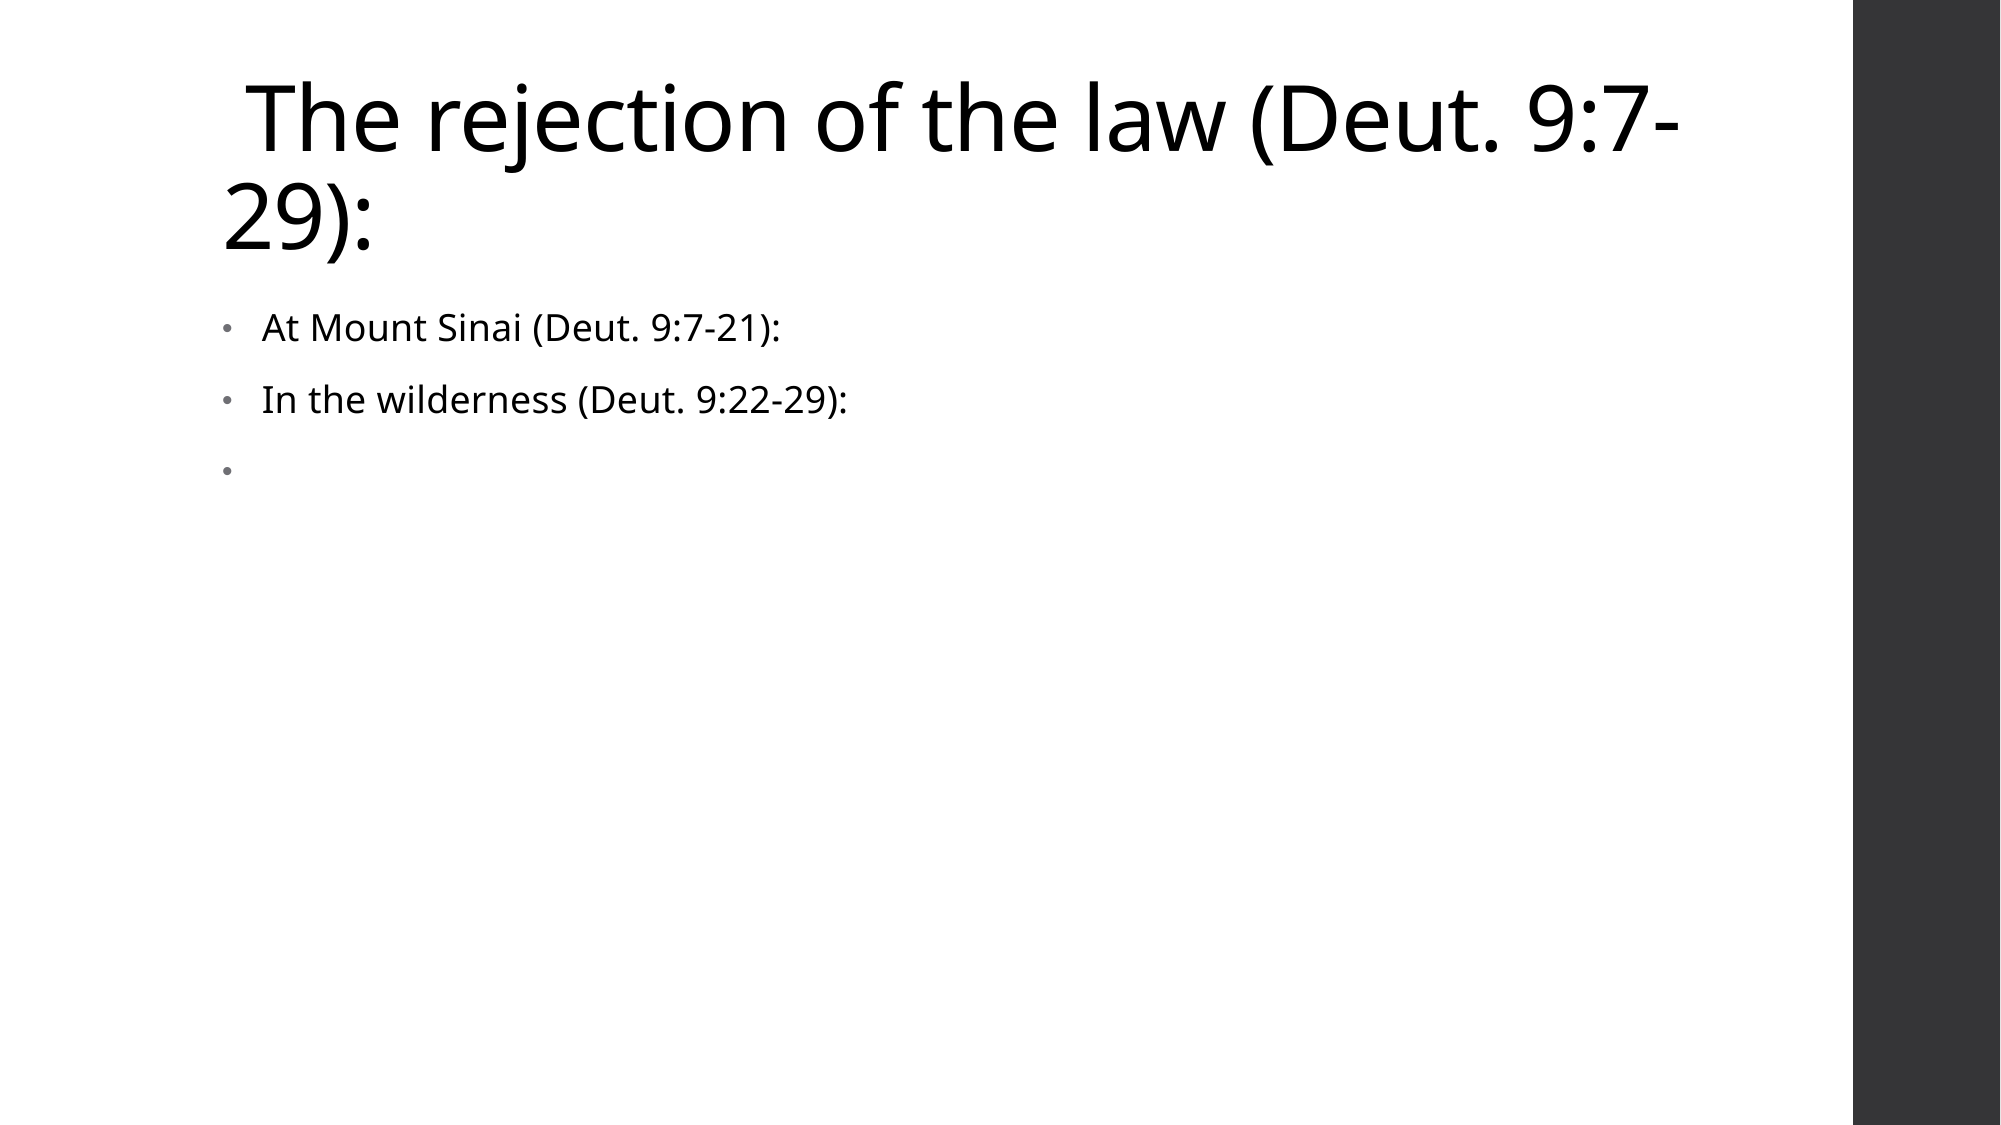

# The rejection of the law (Deut. 9:7-29):
 At Mount Sinai (Deut. 9:7-21):
 In the wilderness (Deut. 9:22-29):